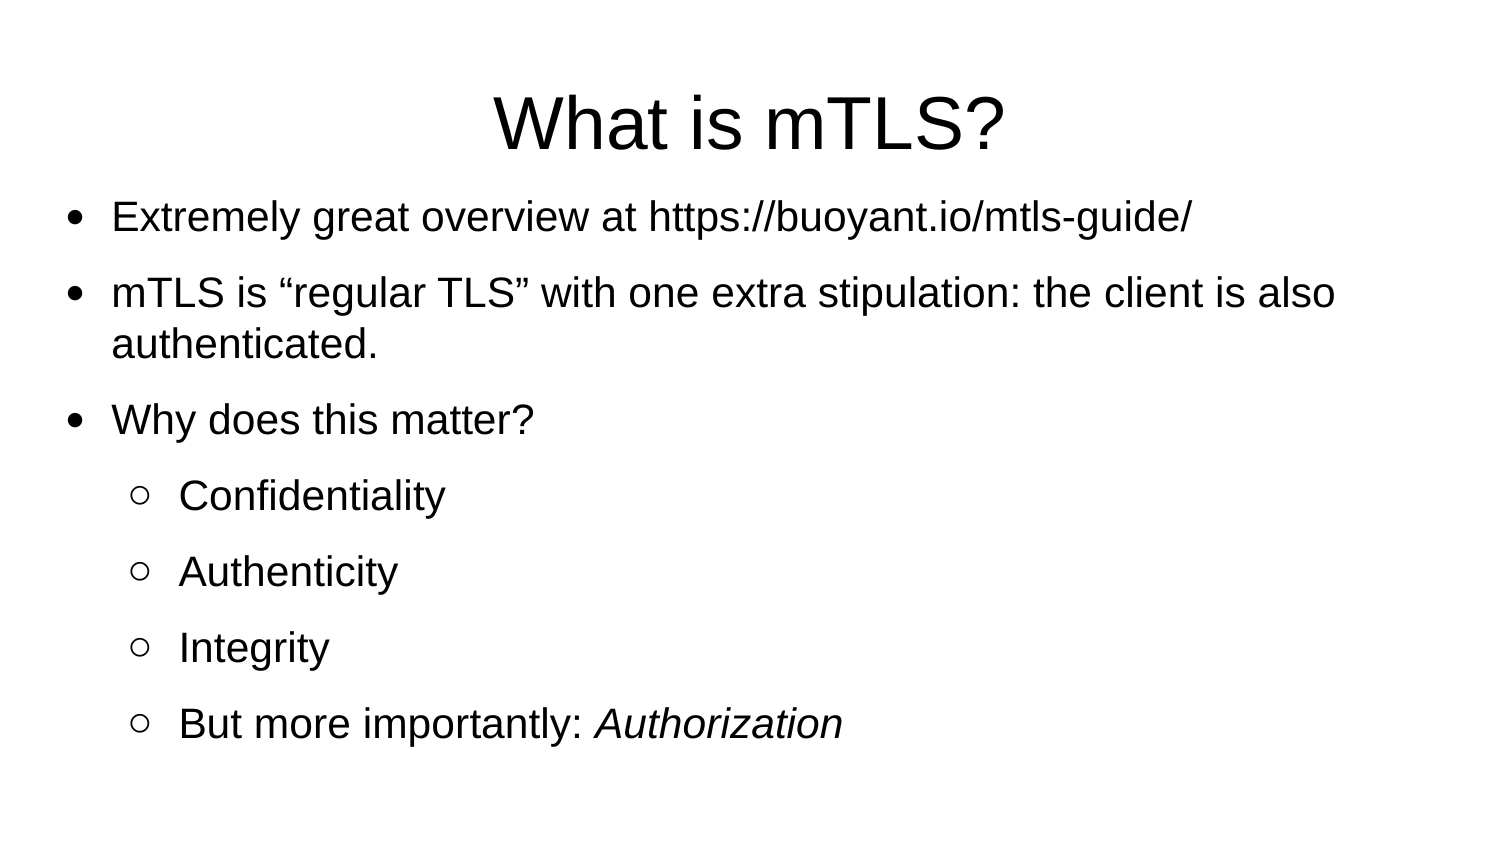

What is mTLS?
Extremely great overview at https://buoyant.io/mtls-guide/
mTLS is “regular TLS” with one extra stipulation: the client is also authenticated.
Why does this matter?
Confidentiality
Authenticity
Integrity
But more importantly: Authorization